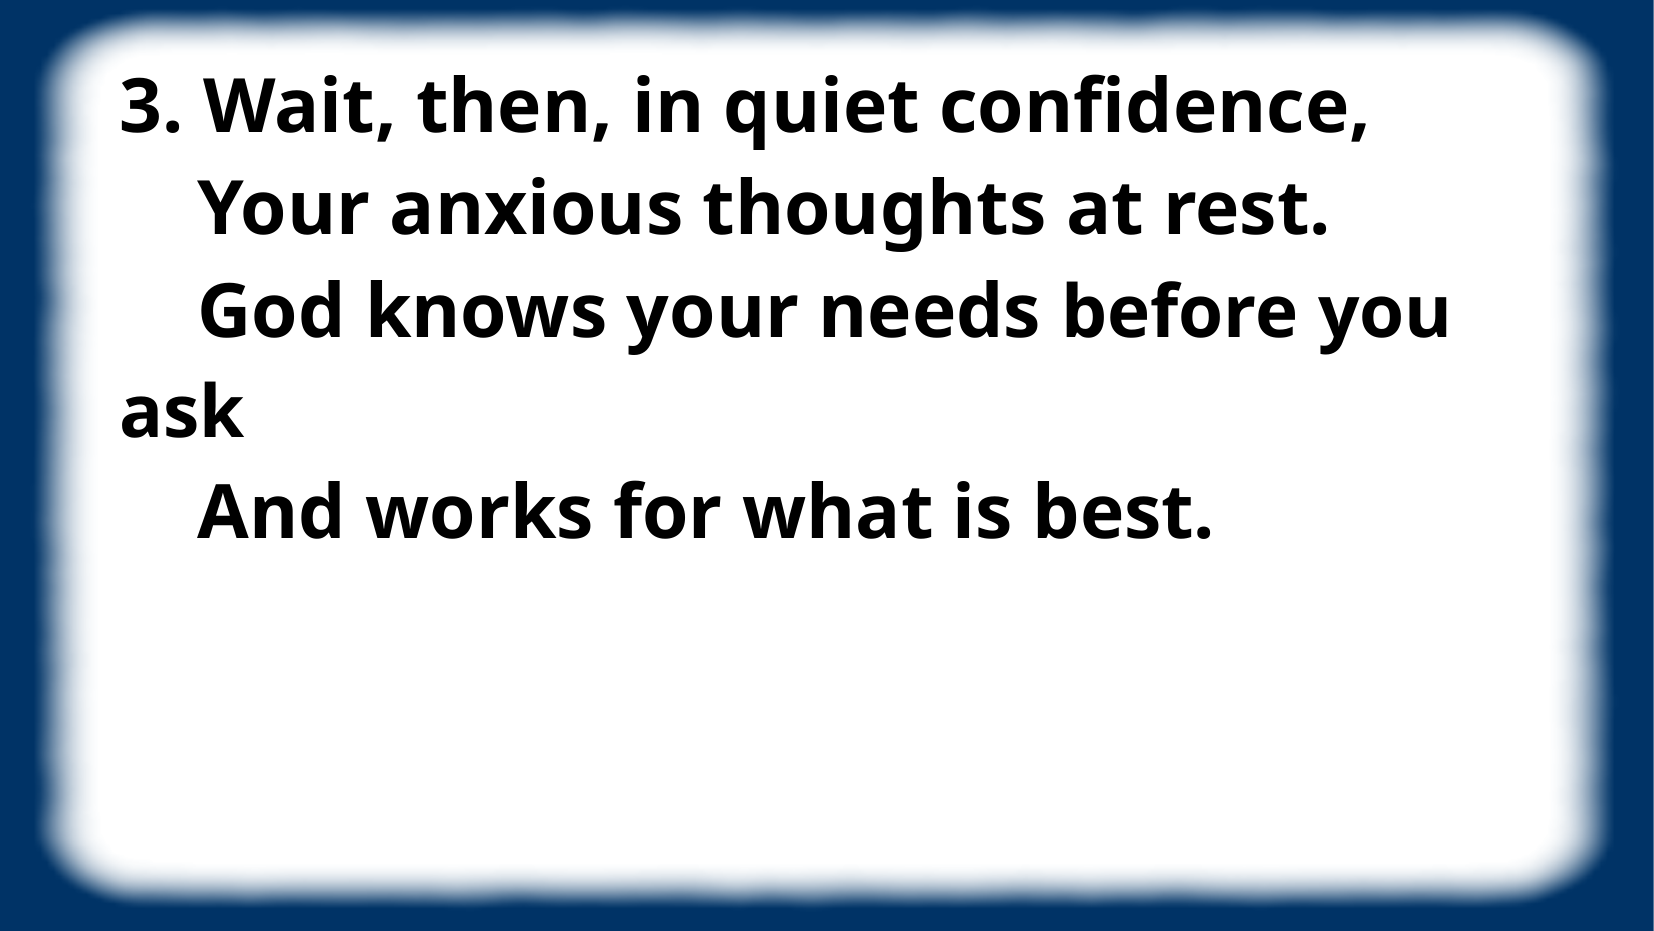

3. Wait, then, in quiet confidence,
 Your anxious thoughts at rest.
 God knows your needs before you ask
 And works for what is best.